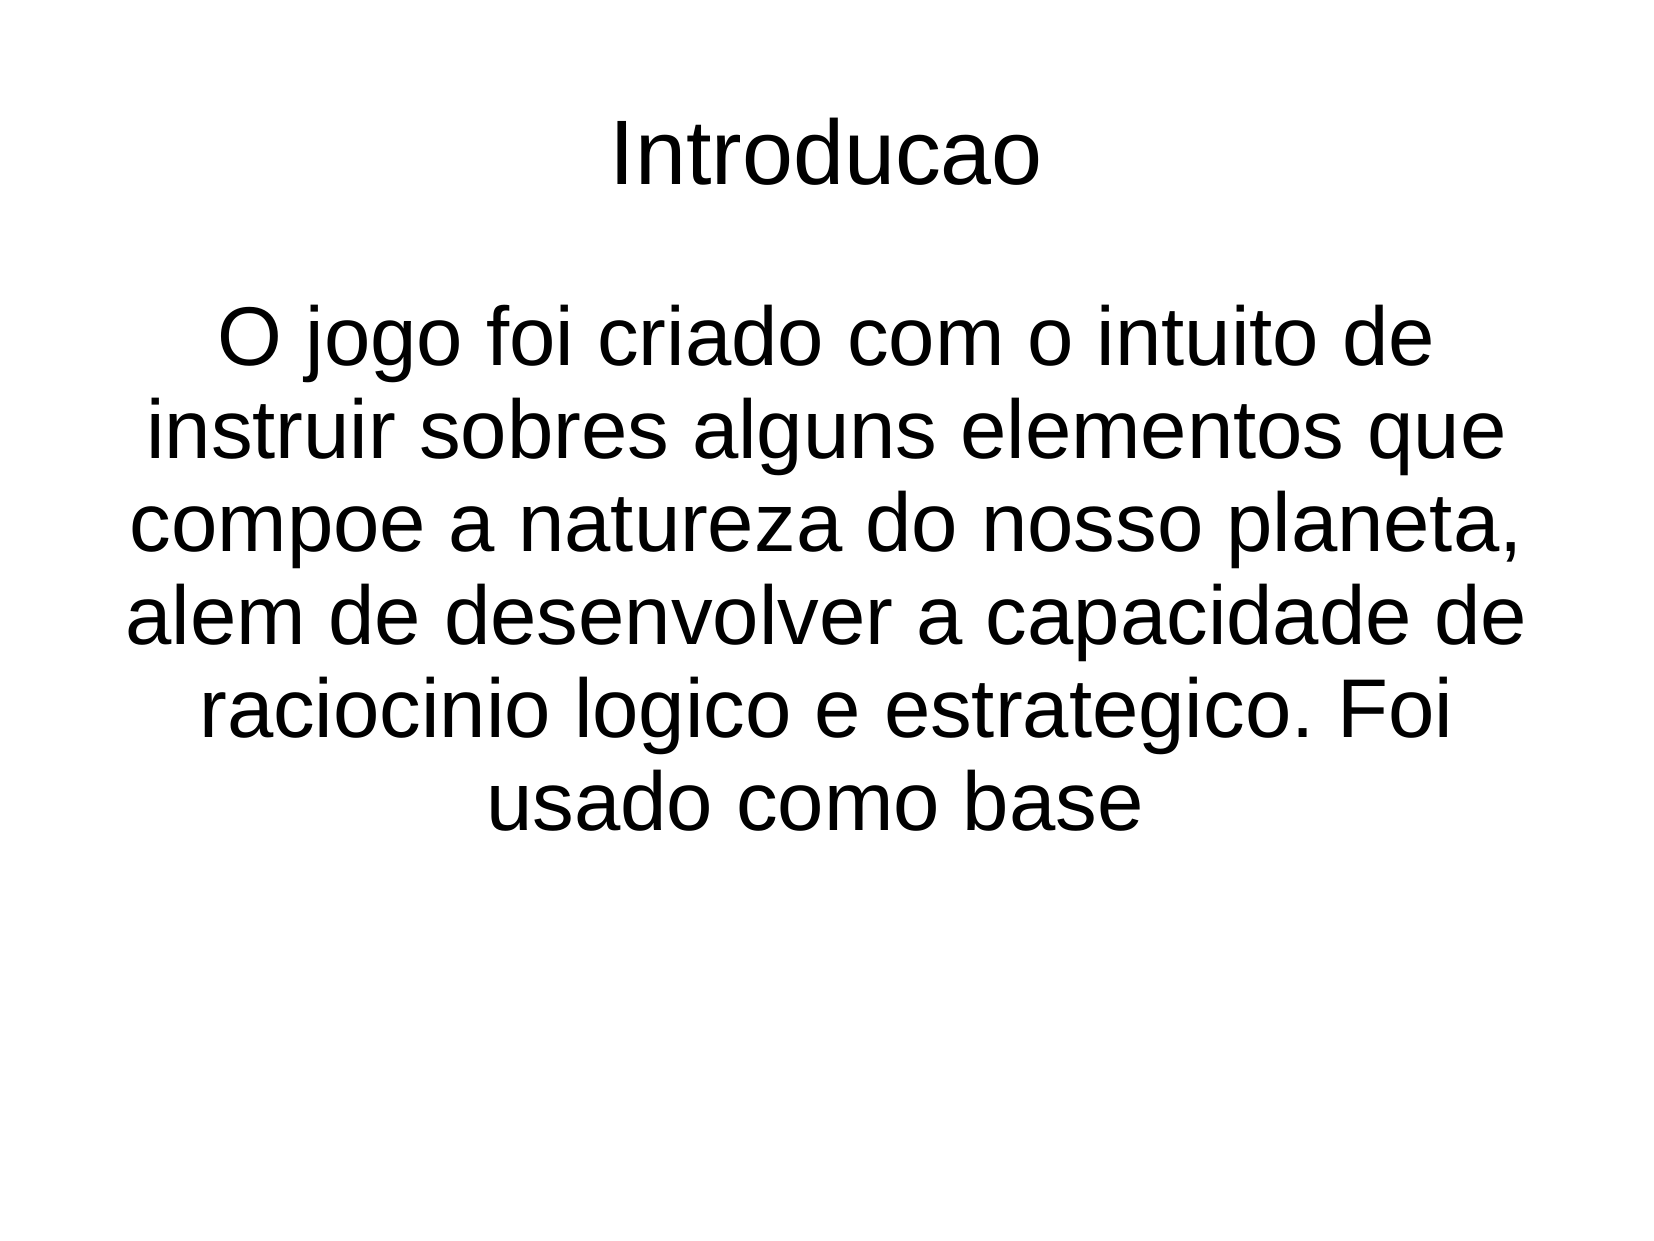

# Introducao
O jogo foi criado com o intuito de instruir sobres alguns elementos que compoe a natureza do nosso planeta, alem de desenvolver a capacidade de raciocinio logico e estrategico. Foi usado como base